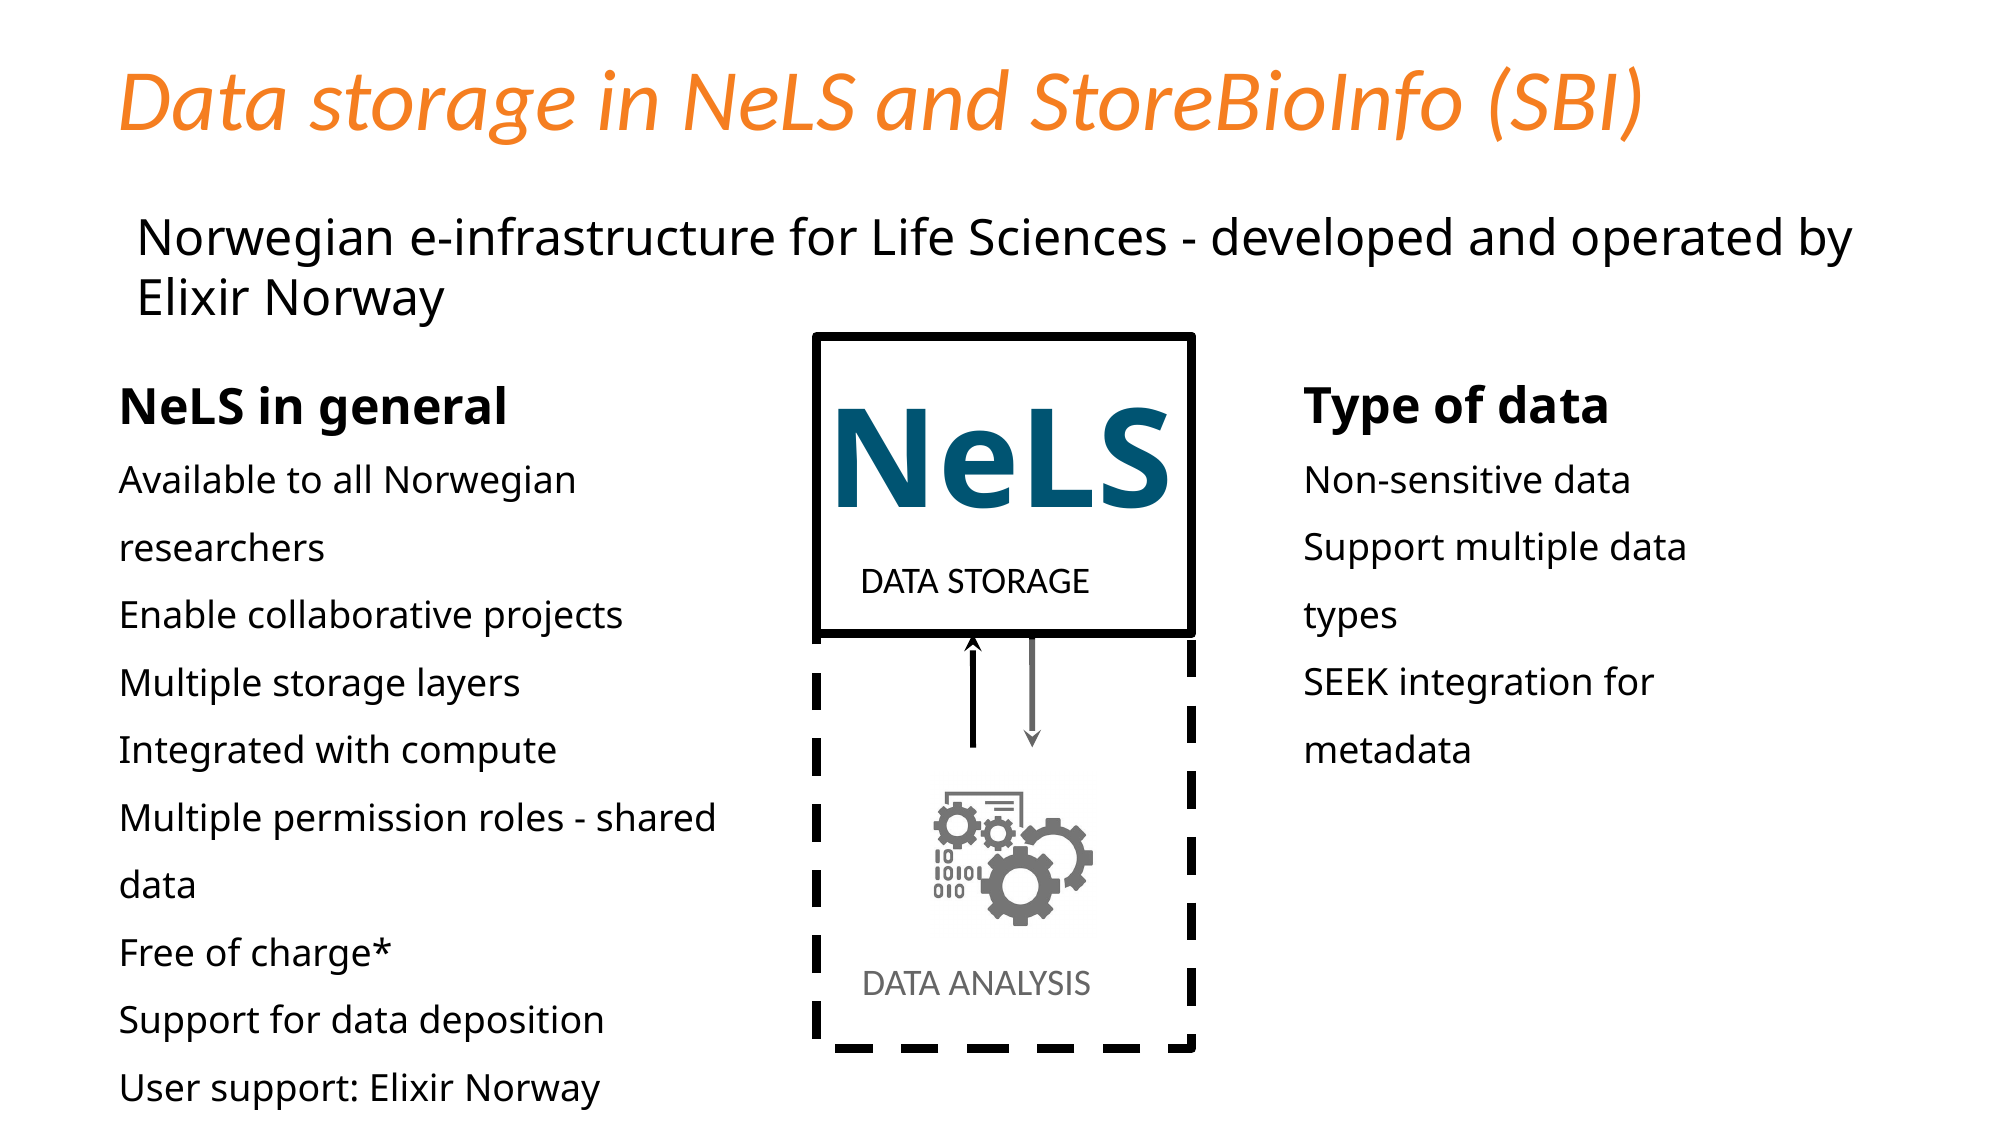

# Data storage in NeLS and StoreBioInfo (SBI)
Norwegian e-infrastructure for Life Sciences - developed and operated by Elixir Norway
Type of data
Non-sensitive data
Support multiple data types
SEEK integration for metadata
NeLS in general
Available to all Norwegian researchers
Enable collaborative projects
Multiple storage layers
Integrated with compute
Multiple permission roles - shared data
Free of charge*
Support for data deposition
User support: Elixir Norway helpdesk
NeLS
DATA STORAGE
DATA
DATA DEPOSITION
METADATA
DATA ANALYSIS